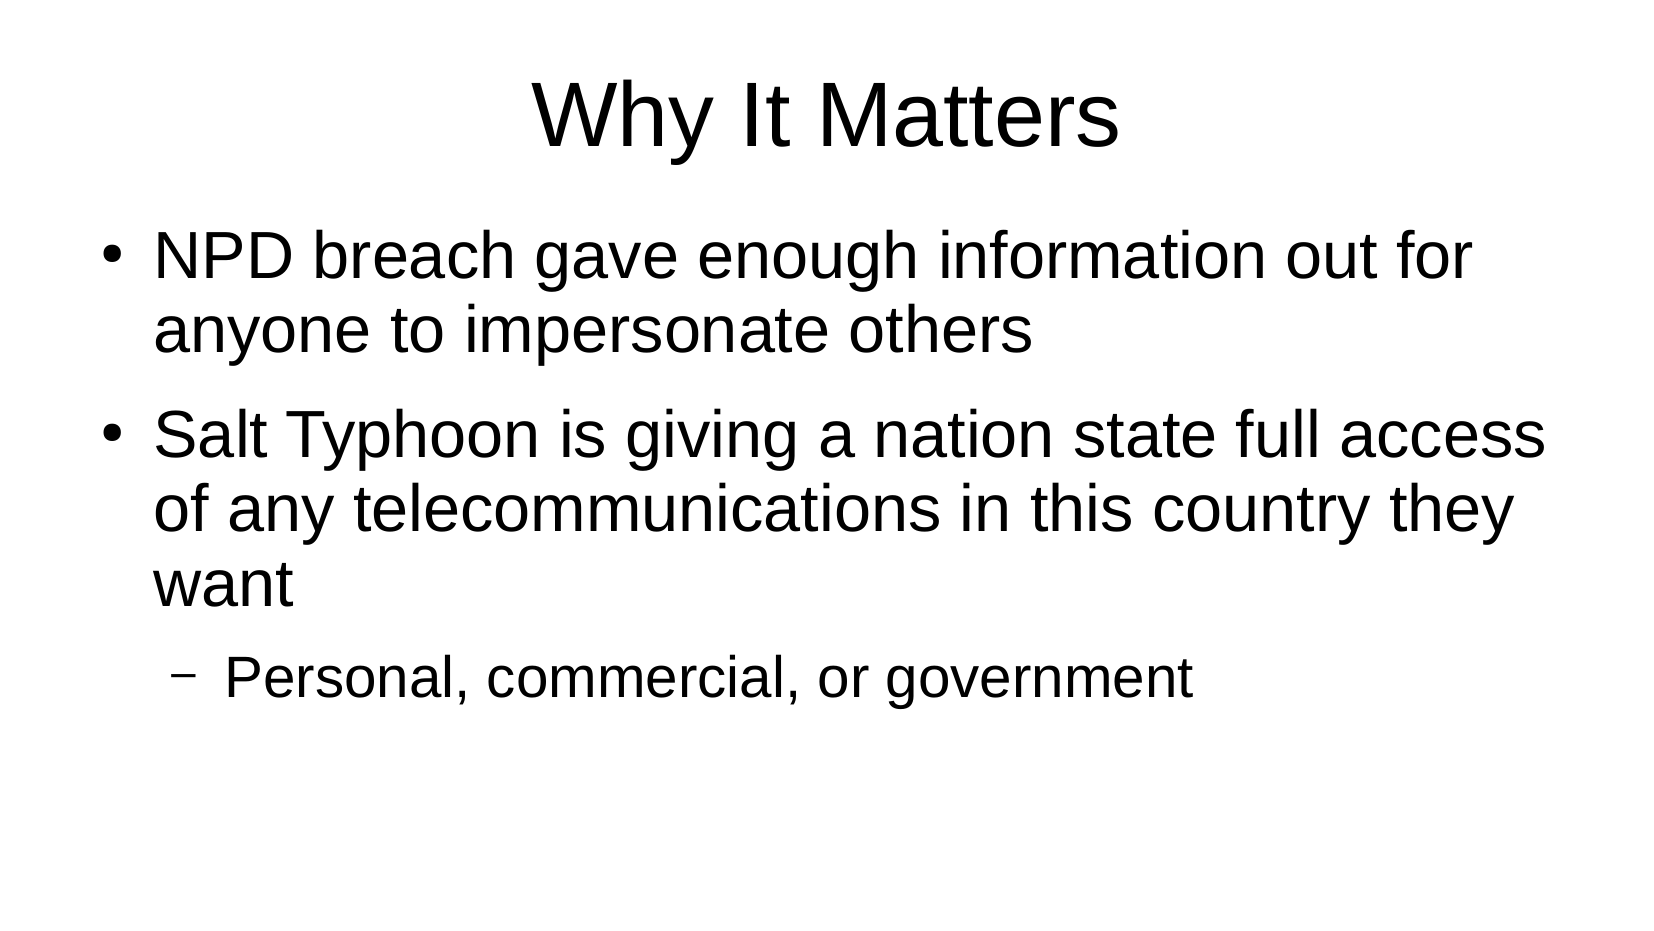

# Why It Matters
NPD breach gave enough information out for anyone to impersonate others
Salt Typhoon is giving a nation state full access of any telecommunications in this country they want
Personal, commercial, or government